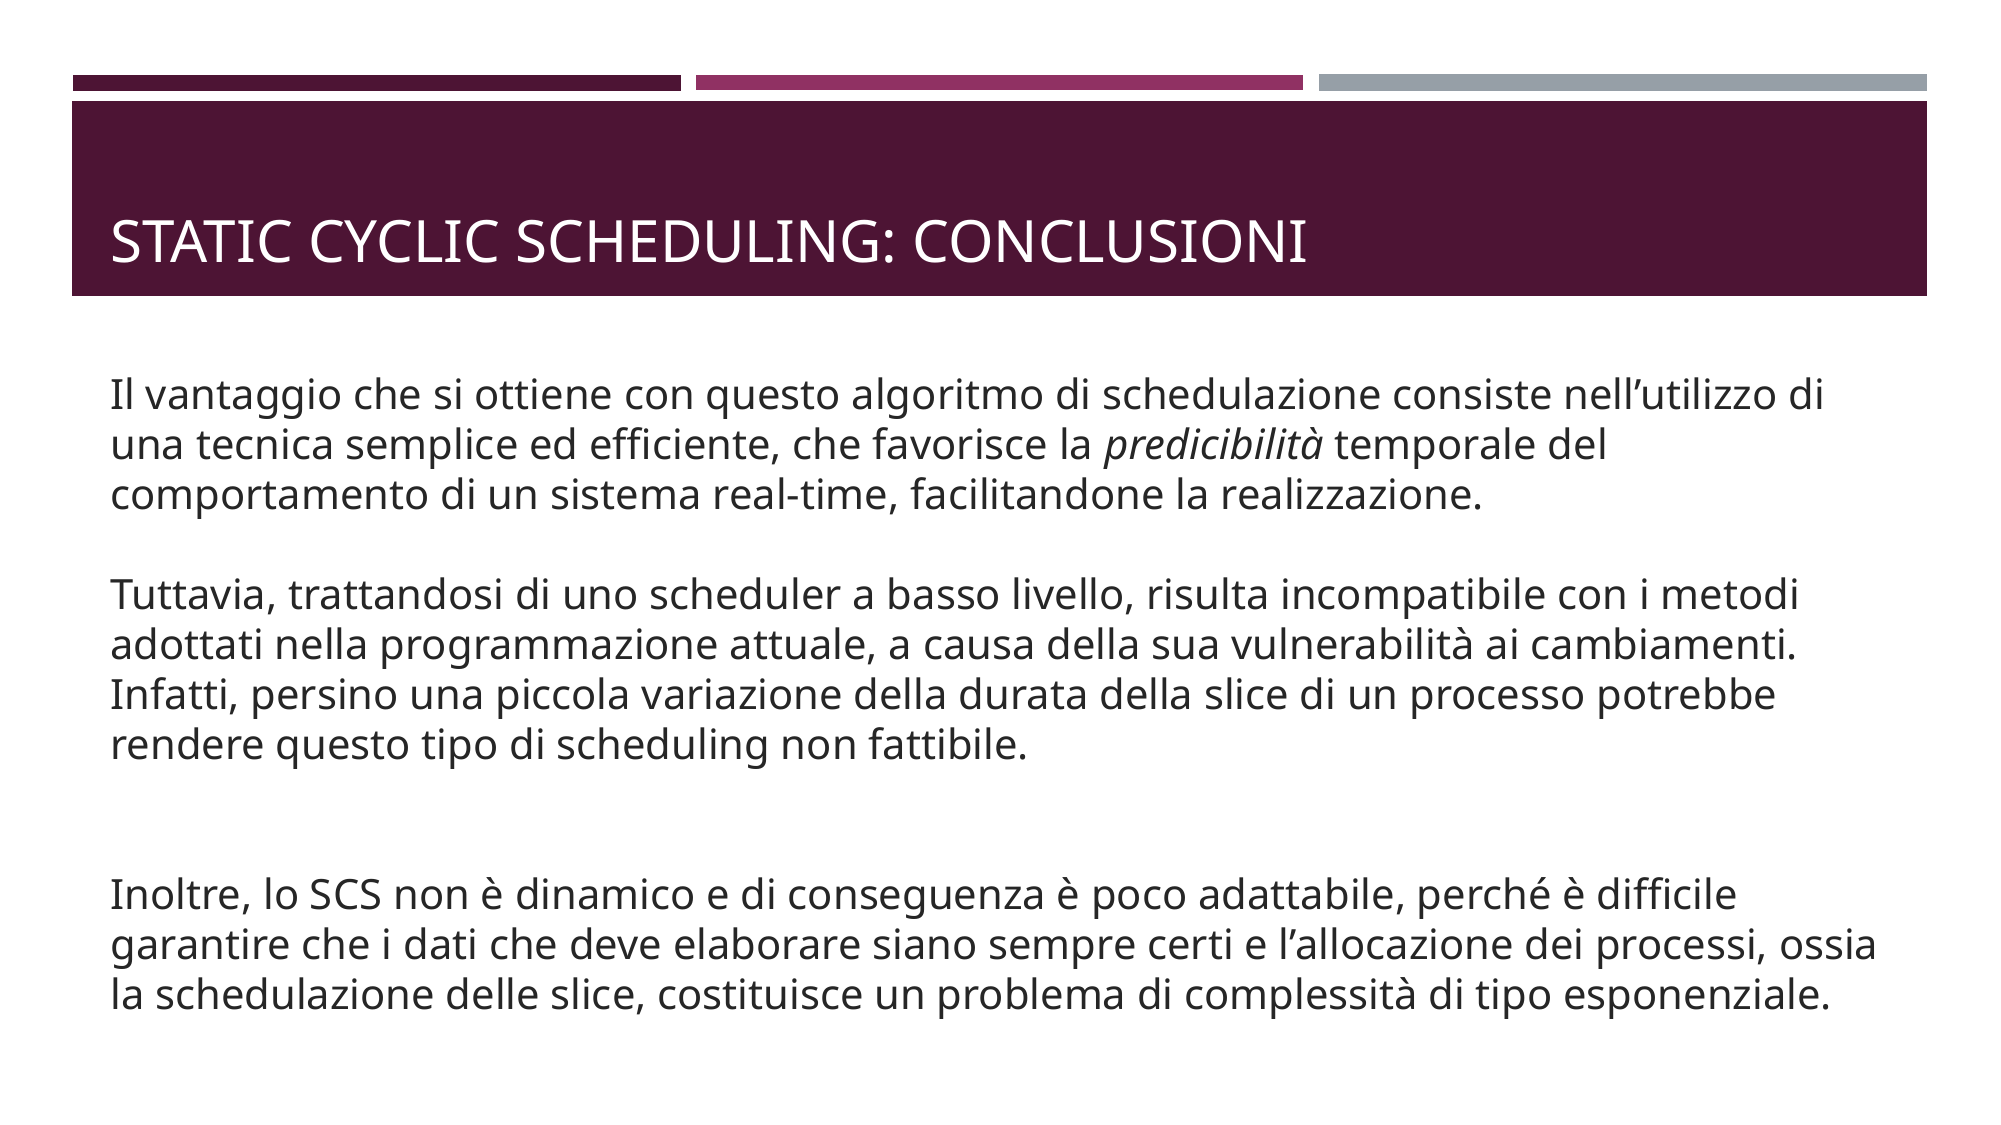

# Static cyclic scheduling: conclusioni
Il vantaggio che si ottiene con questo algoritmo di schedulazione consiste nell’utilizzo di una tecnica semplice ed efficiente, che favorisce la predicibilità temporale del comportamento di un sistema real-time, facilitandone la realizzazione.
Tuttavia, trattandosi di uno scheduler a basso livello, risulta incompatibile con i metodi adottati nella programmazione attuale, a causa della sua vulnerabilità ai cambiamenti.
Infatti, persino una piccola variazione della durata della slice di un processo potrebbe rendere questo tipo di scheduling non fattibile.
Inoltre, lo SCS non è dinamico e di conseguenza è poco adattabile, perché è difficile garantire che i dati che deve elaborare siano sempre certi e l’allocazione dei processi, ossia la schedulazione delle slice, costituisce un problema di complessità di tipo esponenziale.